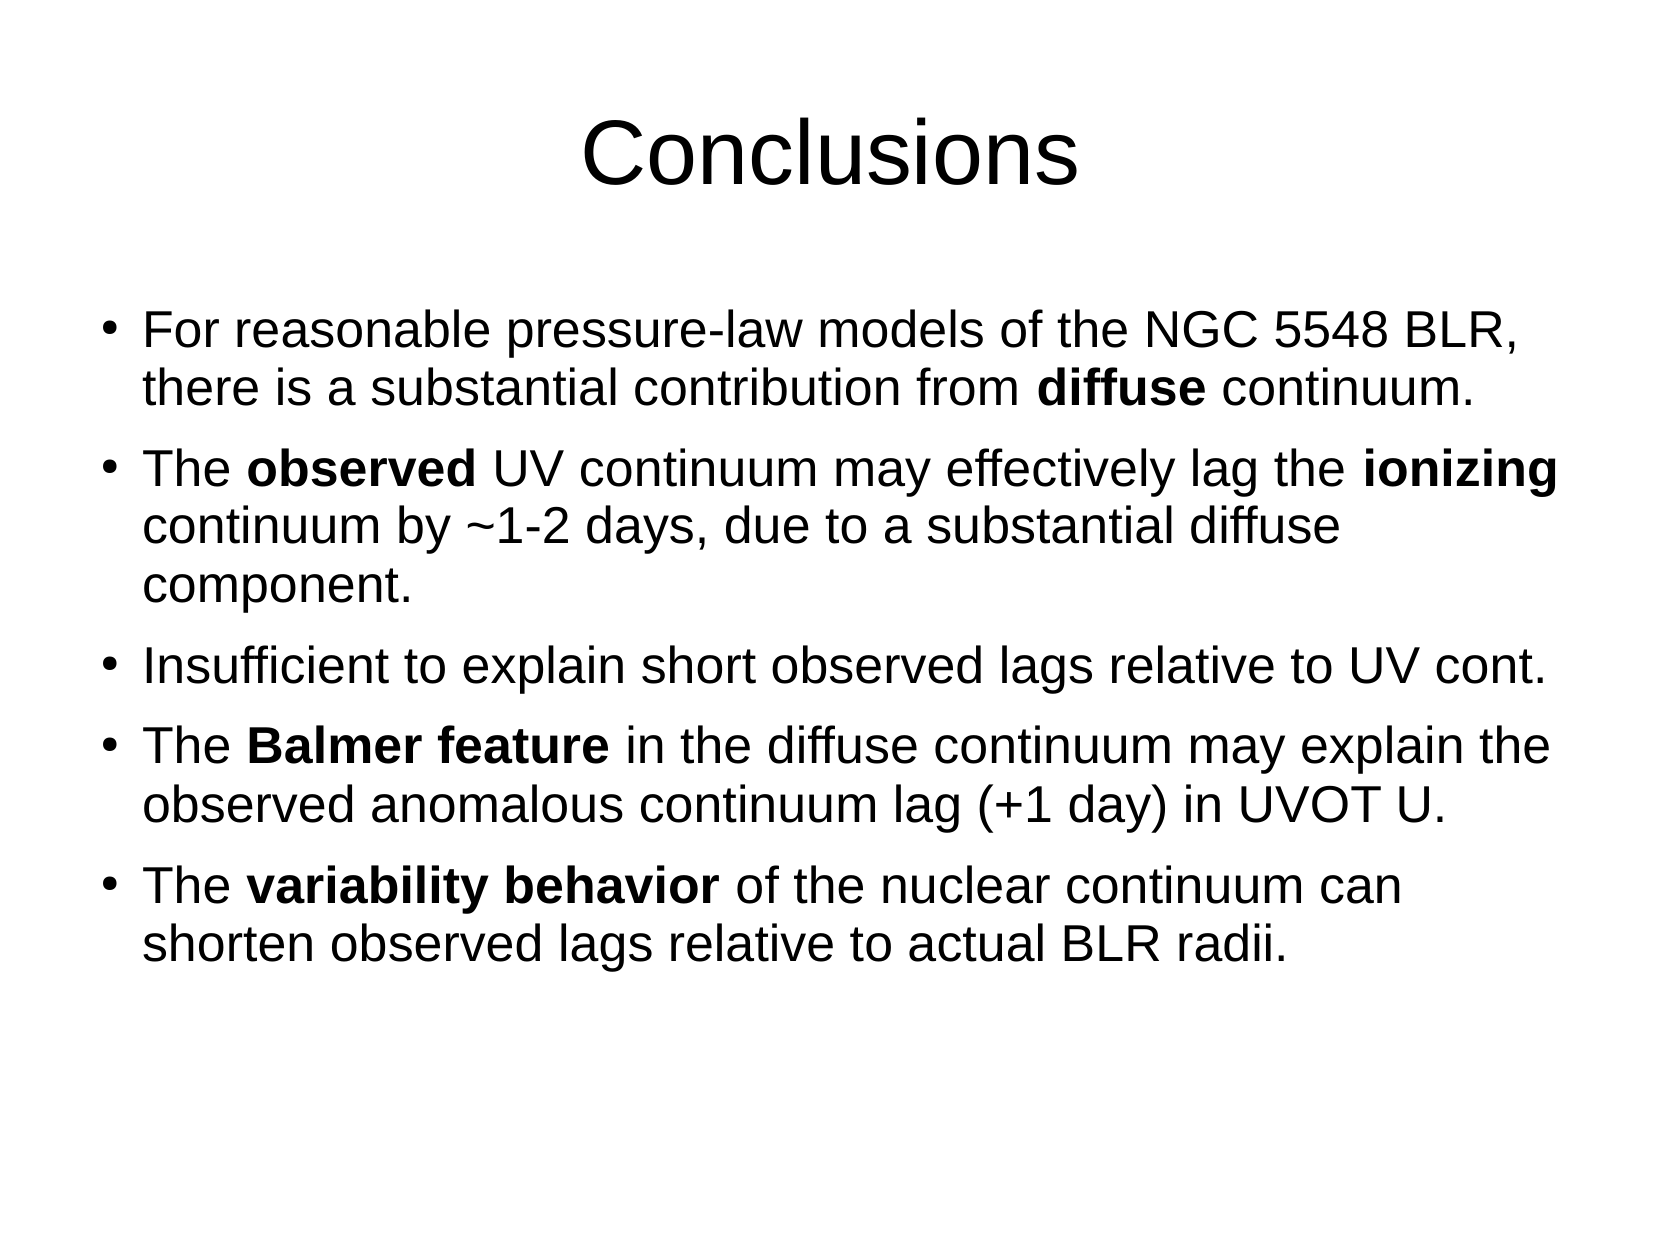

# Conclusions
For reasonable pressure-law models of the NGC 5548 BLR, there is a substantial contribution from diffuse continuum.
The observed UV continuum may effectively lag the ionizing continuum by ~1-2 days, due to a substantial diffuse component.
Insufficient to explain short observed lags relative to UV cont.
The Balmer feature in the diffuse continuum may explain the observed anomalous continuum lag (+1 day) in UVOT U.
The variability behavior of the nuclear continuum can shorten observed lags relative to actual BLR radii.